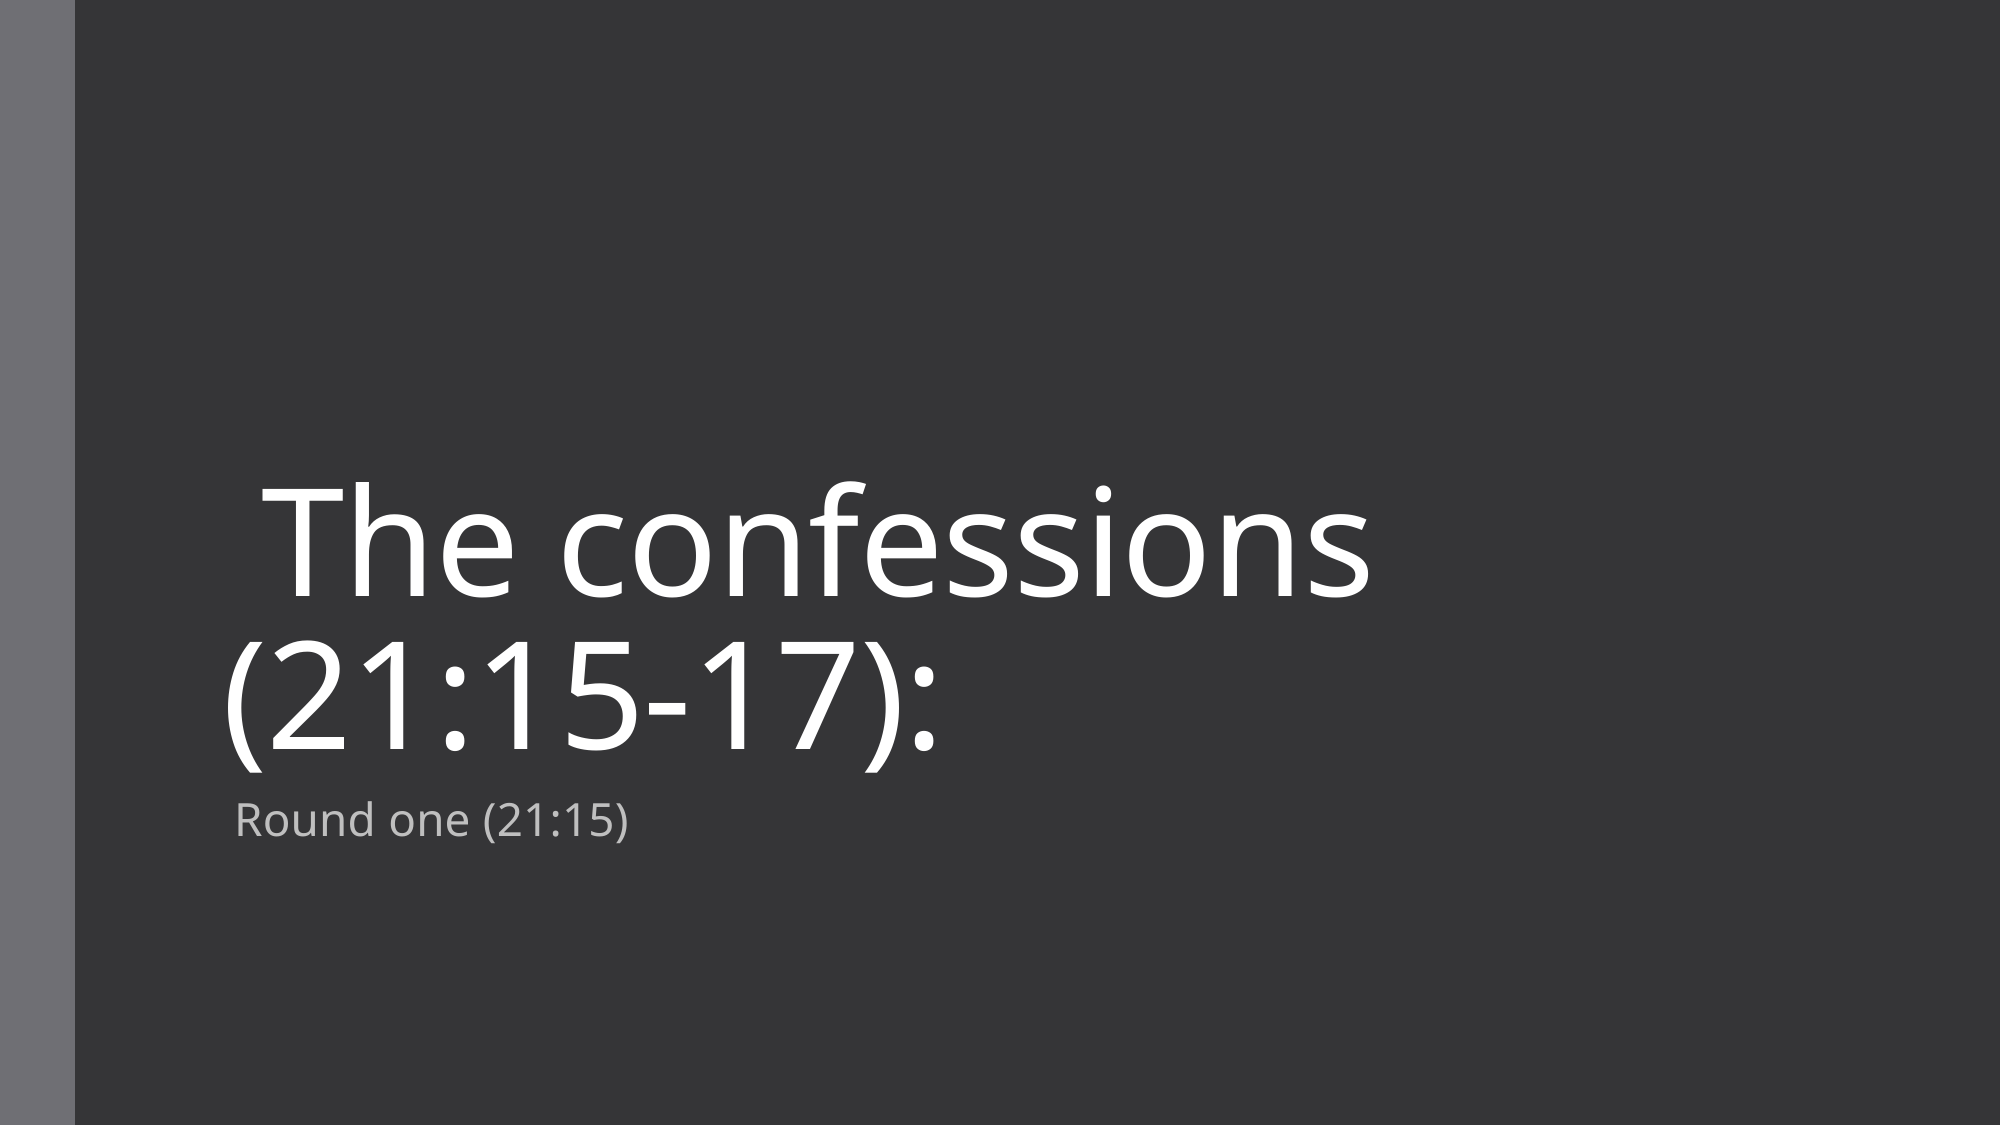

# The confessions (21:15-17):
 Round one (21:15)